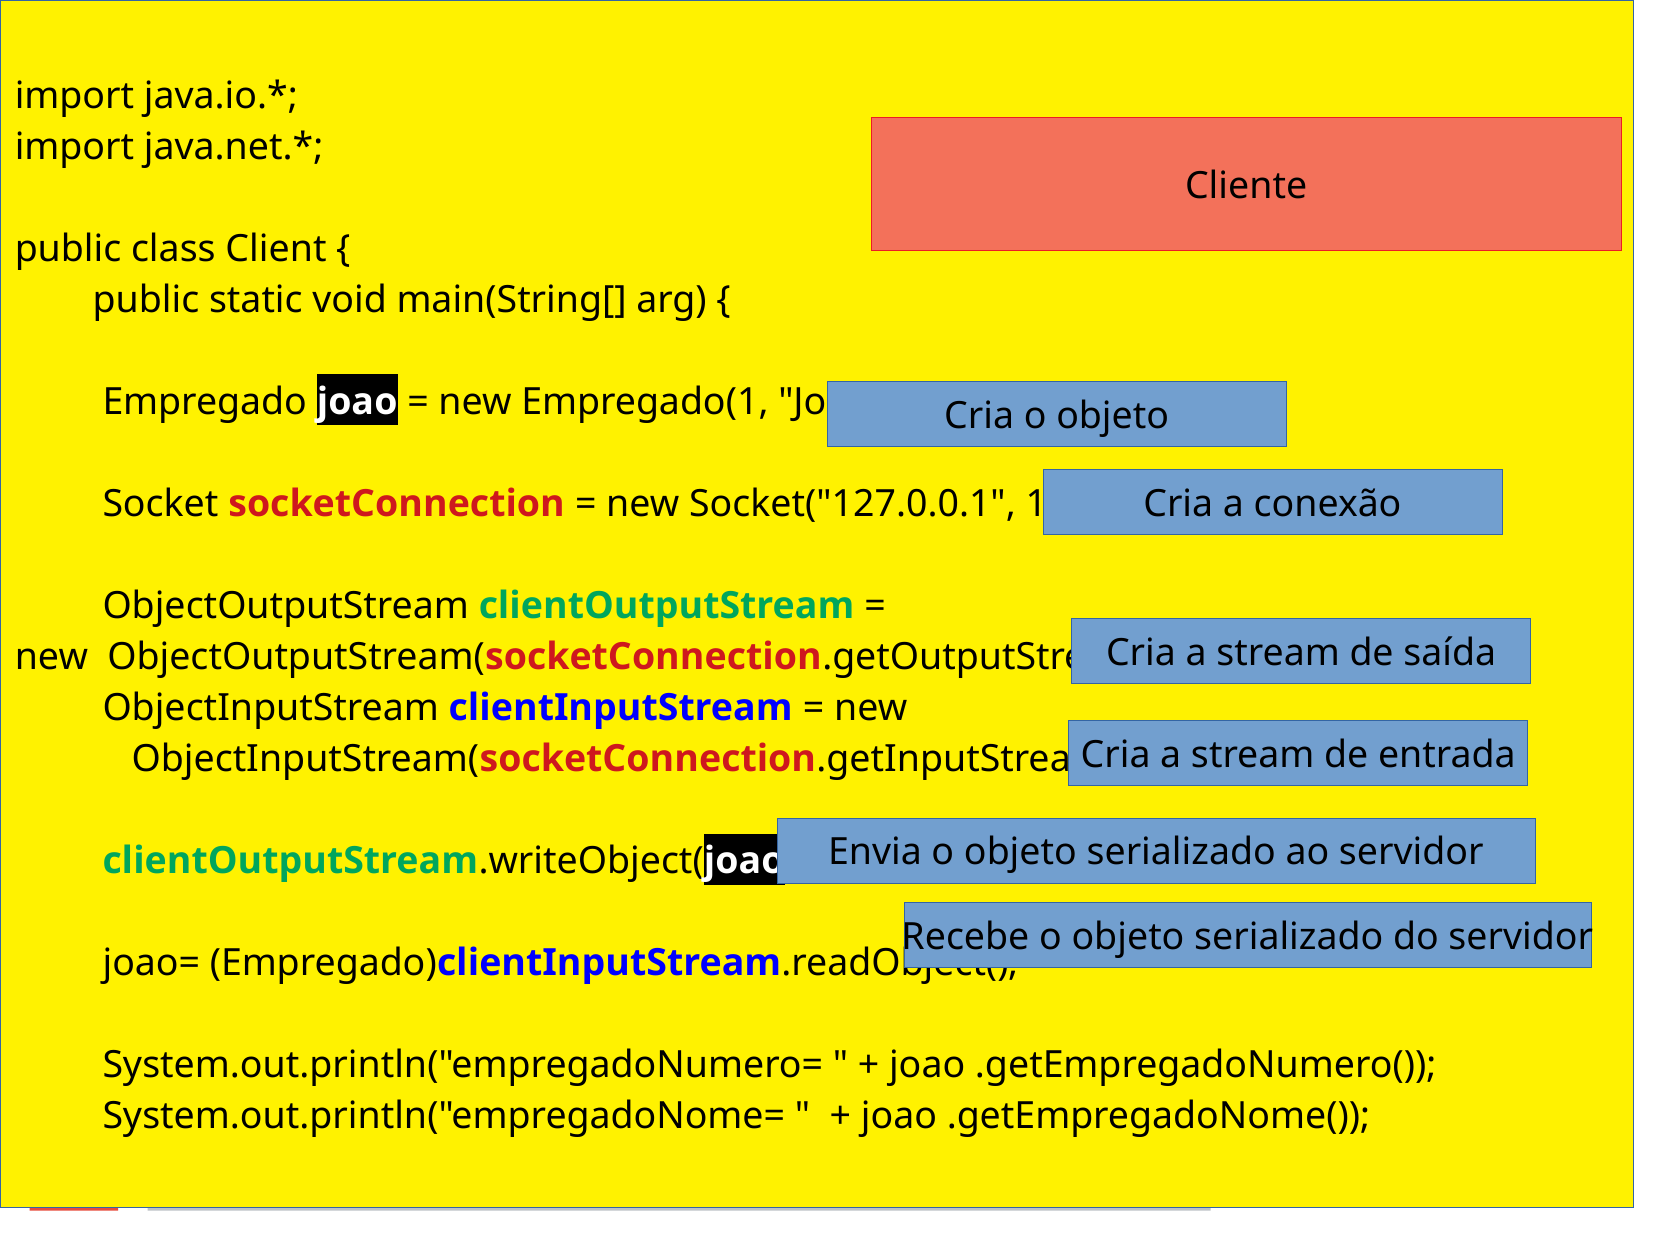

import java.io.*;
import java.net.*;
public class Client {
 public static void main(String[] arg) {
 Empregado joao = new Empregado(1, "Joao");
 Socket socketConnection = new Socket("127.0.0.1", 11111);
 ObjectOutputStream clientOutputStream =
new ObjectOutputStream(socketConnection.getOutputStream());
 ObjectInputStream clientInputStream = new
 ObjectInputStream(socketConnection.getInputStream());
 clientOutputStream.writeObject(joao);
 joao= (Empregado)clientInputStream.readObject();
 System.out.println("empregadoNumero= " + joao .getEmpregadoNumero());
 System.out.println("empregadoNome= " + joao .getEmpregadoNome());
Cliente
Cria o objeto
Cria a conexão
Cria a stream de saída
Cria a stream de entrada
Envia o objeto serializado ao servidor
Recebe o objeto serializado do servidor